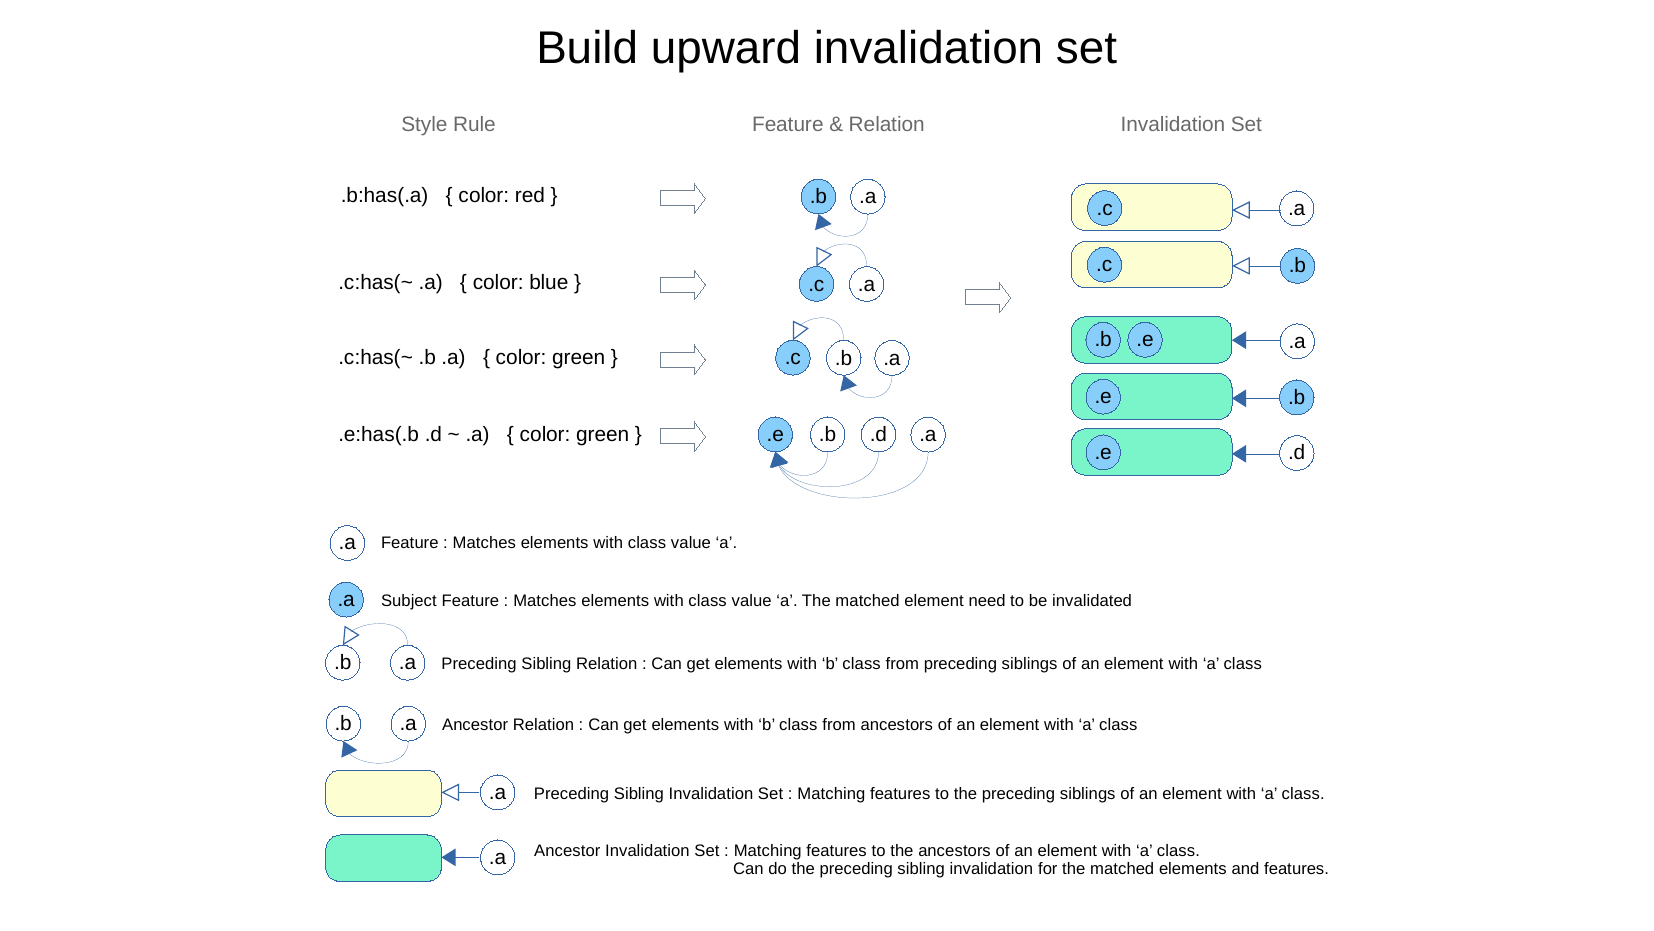

Build upward invalidation set
Style Rule
Feature & Relation
Invalidation Set
.b:has(.a) { color: red }
.b
.a
.c
.a
.c
.b
.c:has(~ .a) { color: blue }
.c
.a
.e
.b
.a
.c:has(~ .b .a) { color: green }
.c
.b
.a
.e
.b
.e:has(.b .d ~ .a) { color: green }
.e
.b
.d
.a
.e
.d
.a
Feature : Matches elements with class value ‘a’.
.a
Subject Feature : Matches elements with class value ‘a’. The matched element need to be invalidated
.b
.a
Preceding Sibling Relation : Can get elements with ‘b’ class from preceding siblings of an element with ‘a’ class
.b
.a
Ancestor Relation : Can get elements with ‘b’ class from ancestors of an element with ‘a’ class
.a
Preceding Sibling Invalidation Set : Matching features to the preceding siblings of an element with ‘a’ class.
Ancestor Invalidation Set : Matching features to the ancestors of an element with ‘a’ class.
 Can do the preceding sibling invalidation for the matched elements and features.
.a